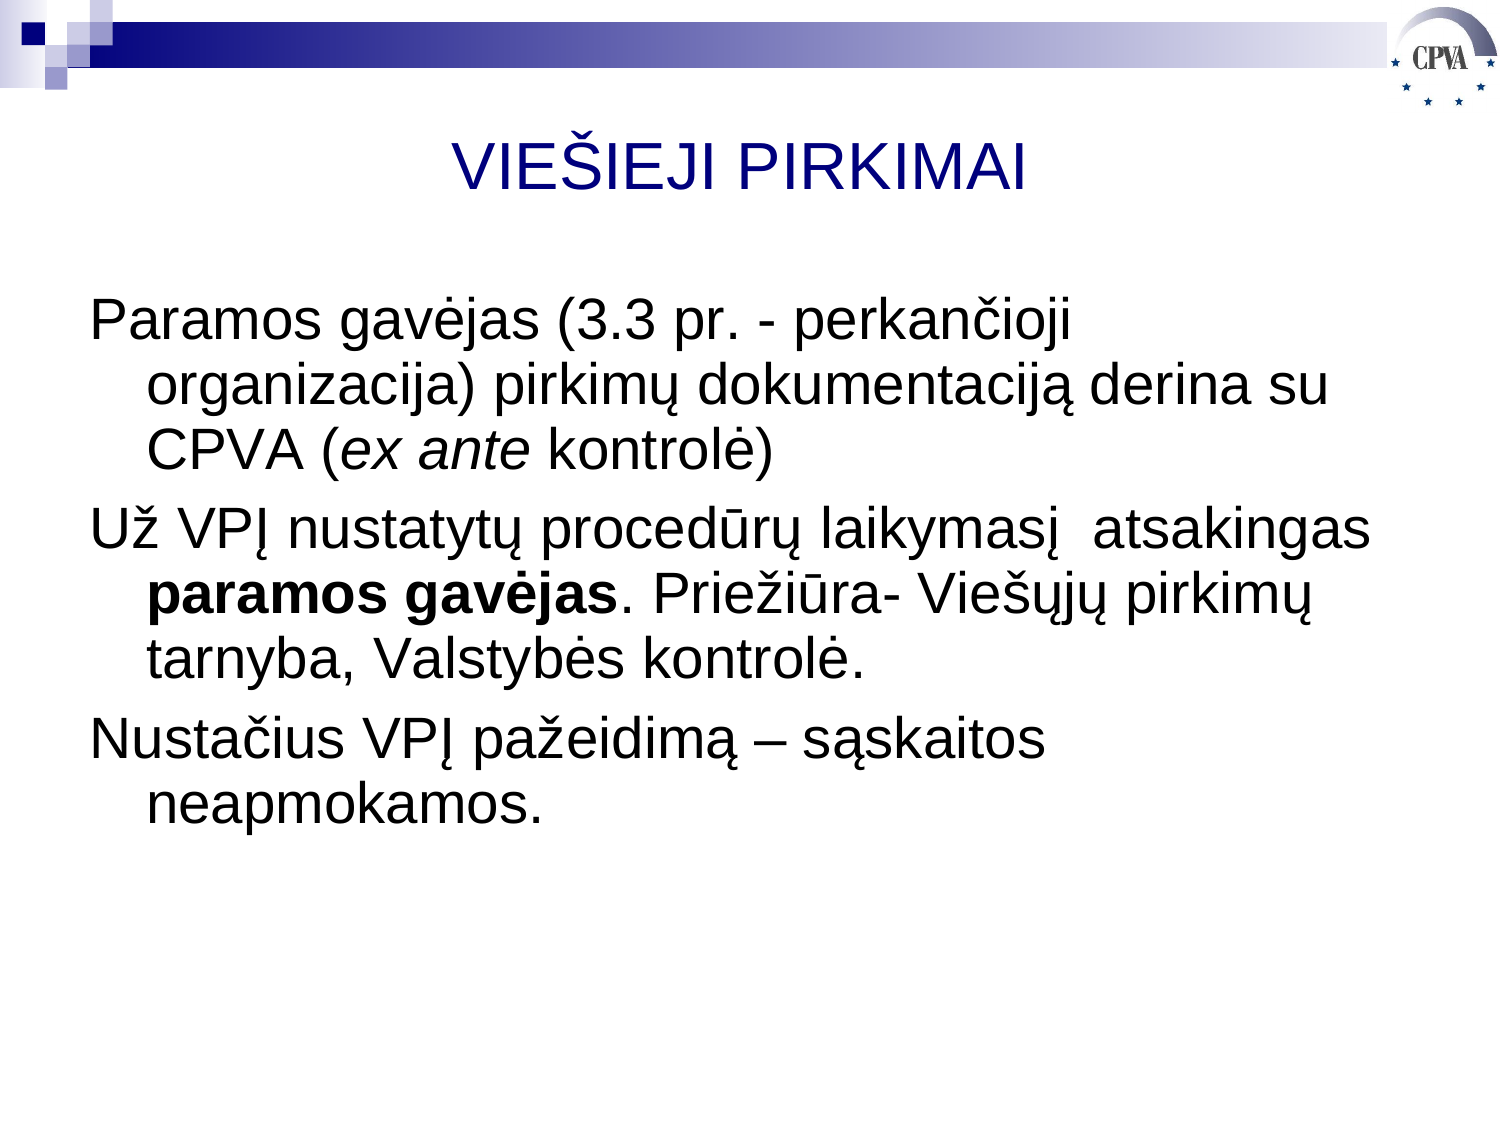

# VIEŠIEJI PIRKIMAI
Paramos gavėjas (3.3 pr. - perkančioji organizacija) pirkimų dokumentaciją derina su CPVA (ex ante kontrolė)
Už VPĮ nustatytų procedūrų laikymasį atsakingas paramos gavėjas. Priežiūra- Viešųjų pirkimų tarnyba, Valstybės kontrolė.
Nustačius VPĮ pažeidimą – sąskaitos neapmokamos.